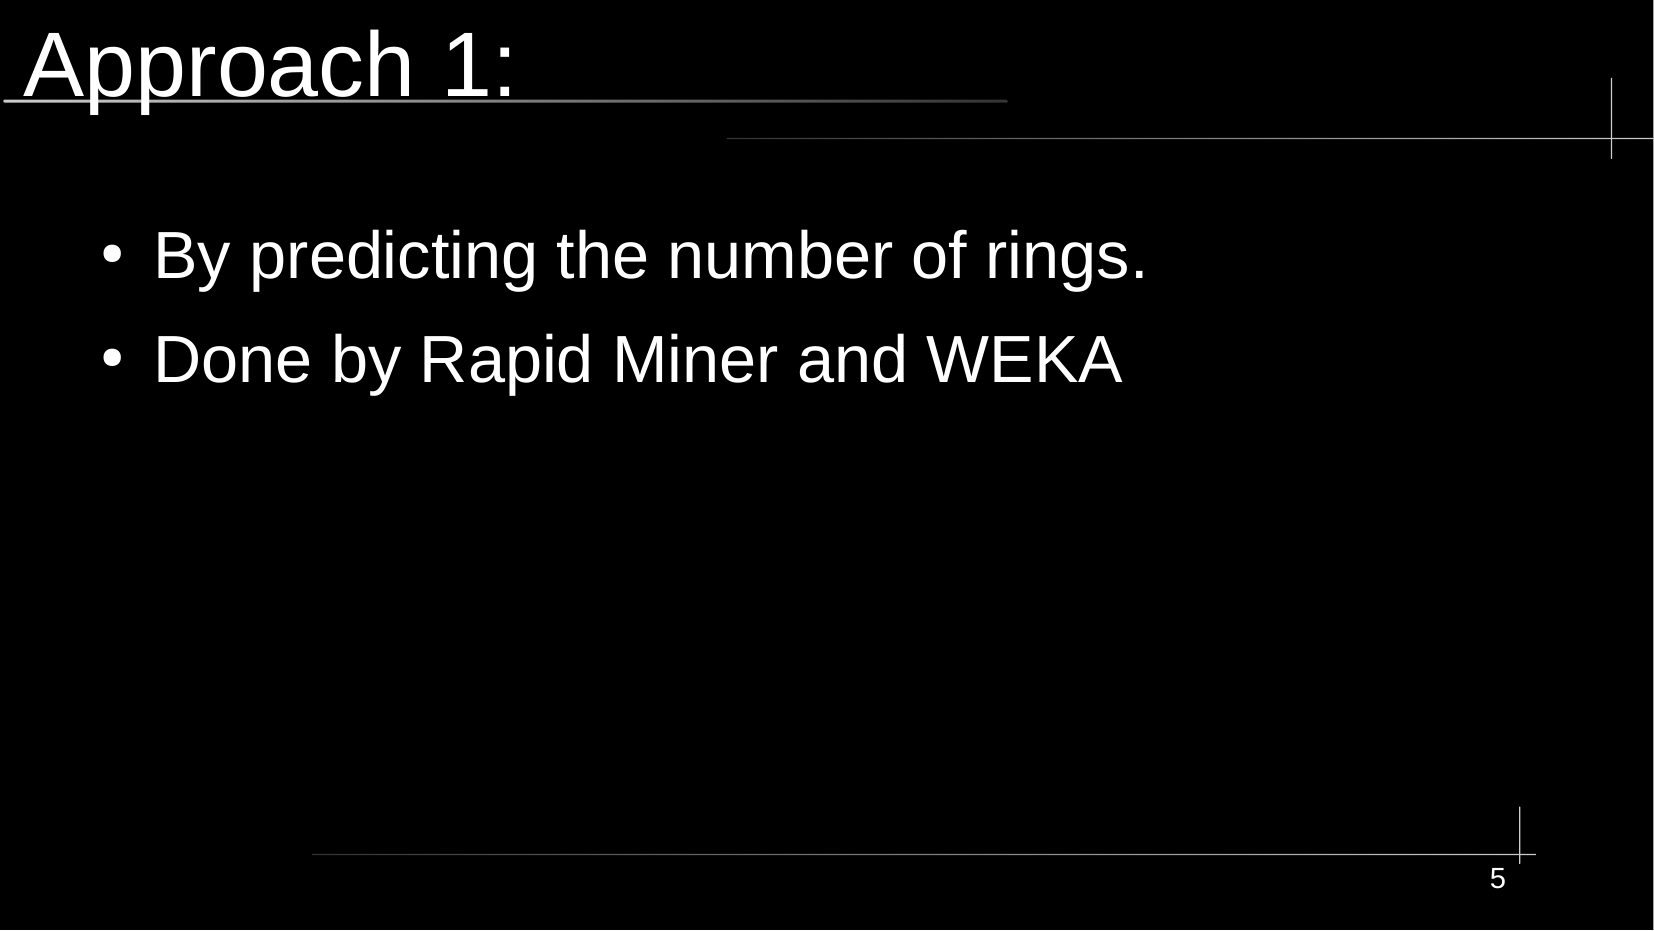

# Approach 1:
By predicting the number of rings.
Done by Rapid Miner and WEKA
5